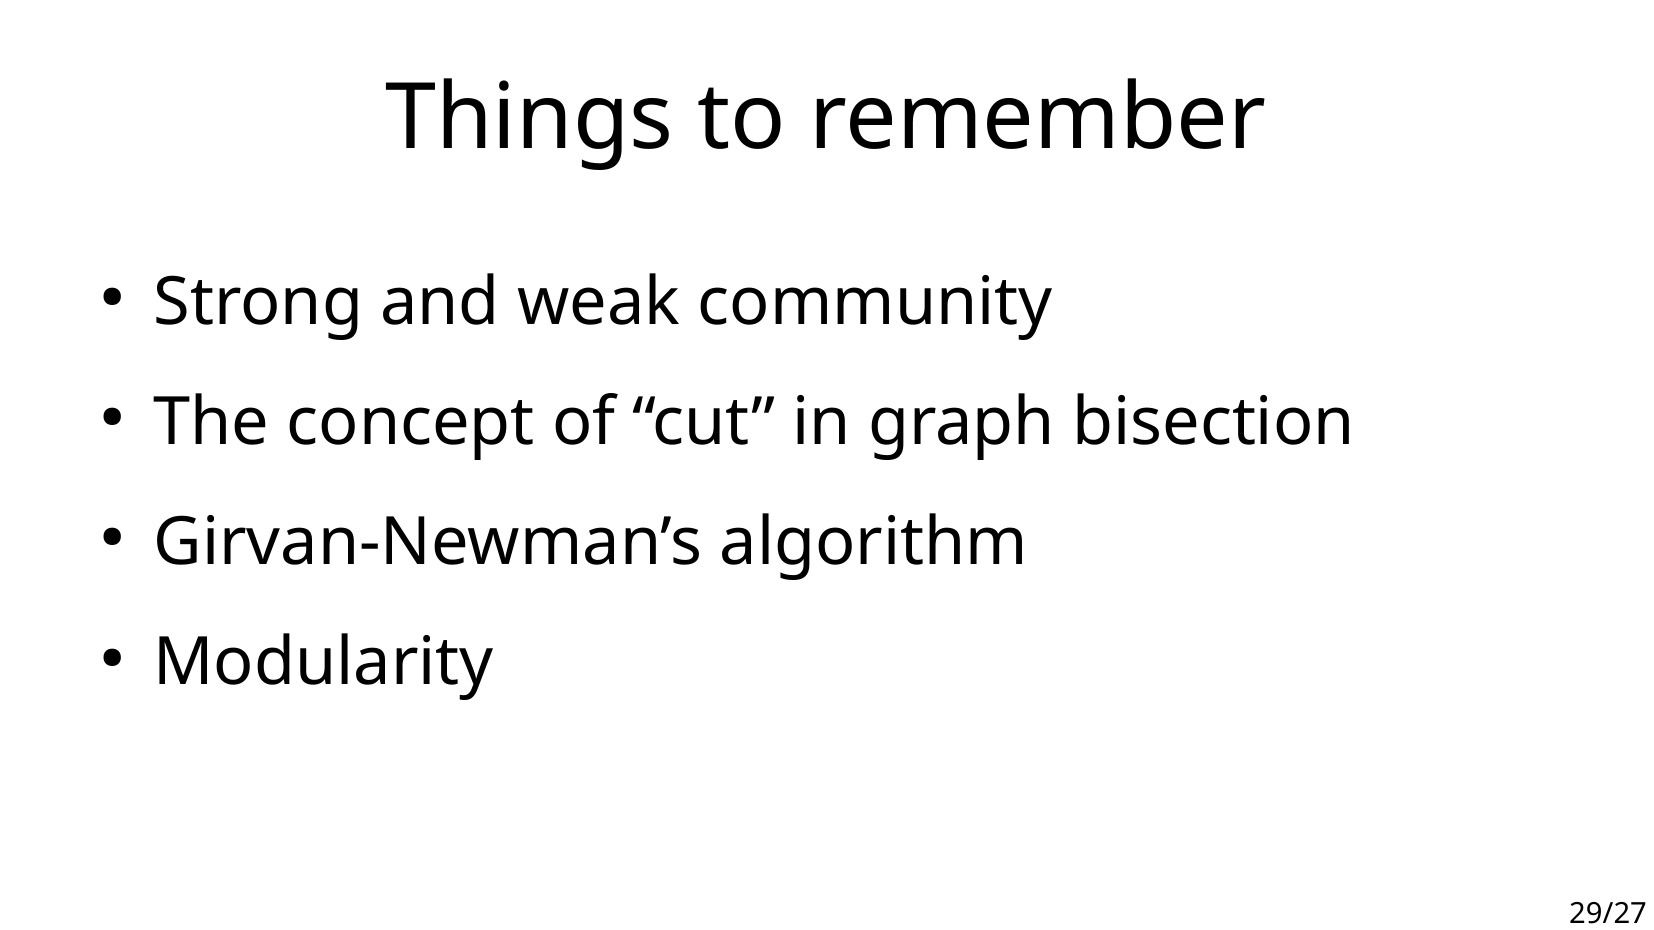

# Things to remember
Strong and weak community
The concept of “cut” in graph bisection
Girvan-Newman’s algorithm
Modularity
29